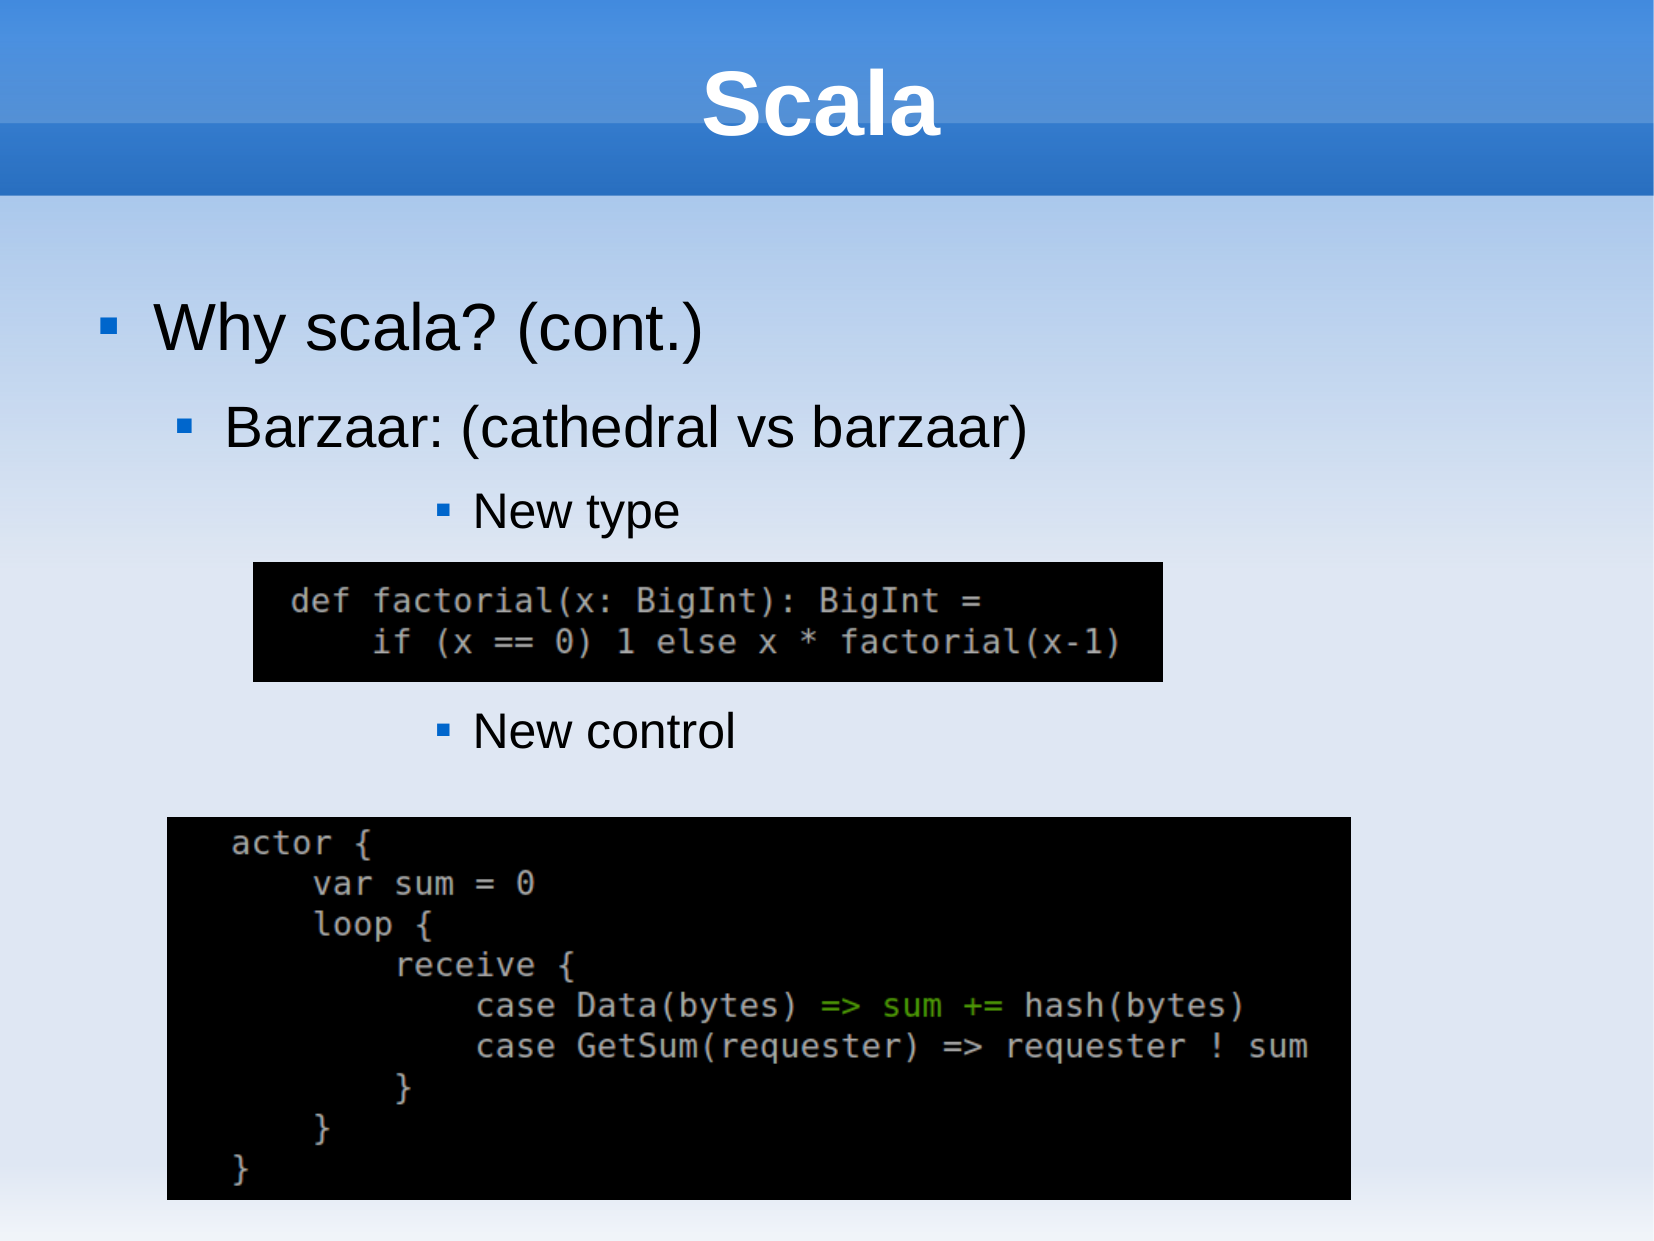

# Scala
Why scala? (cont.)
Barzaar: (cathedral vs barzaar)
New type
New control